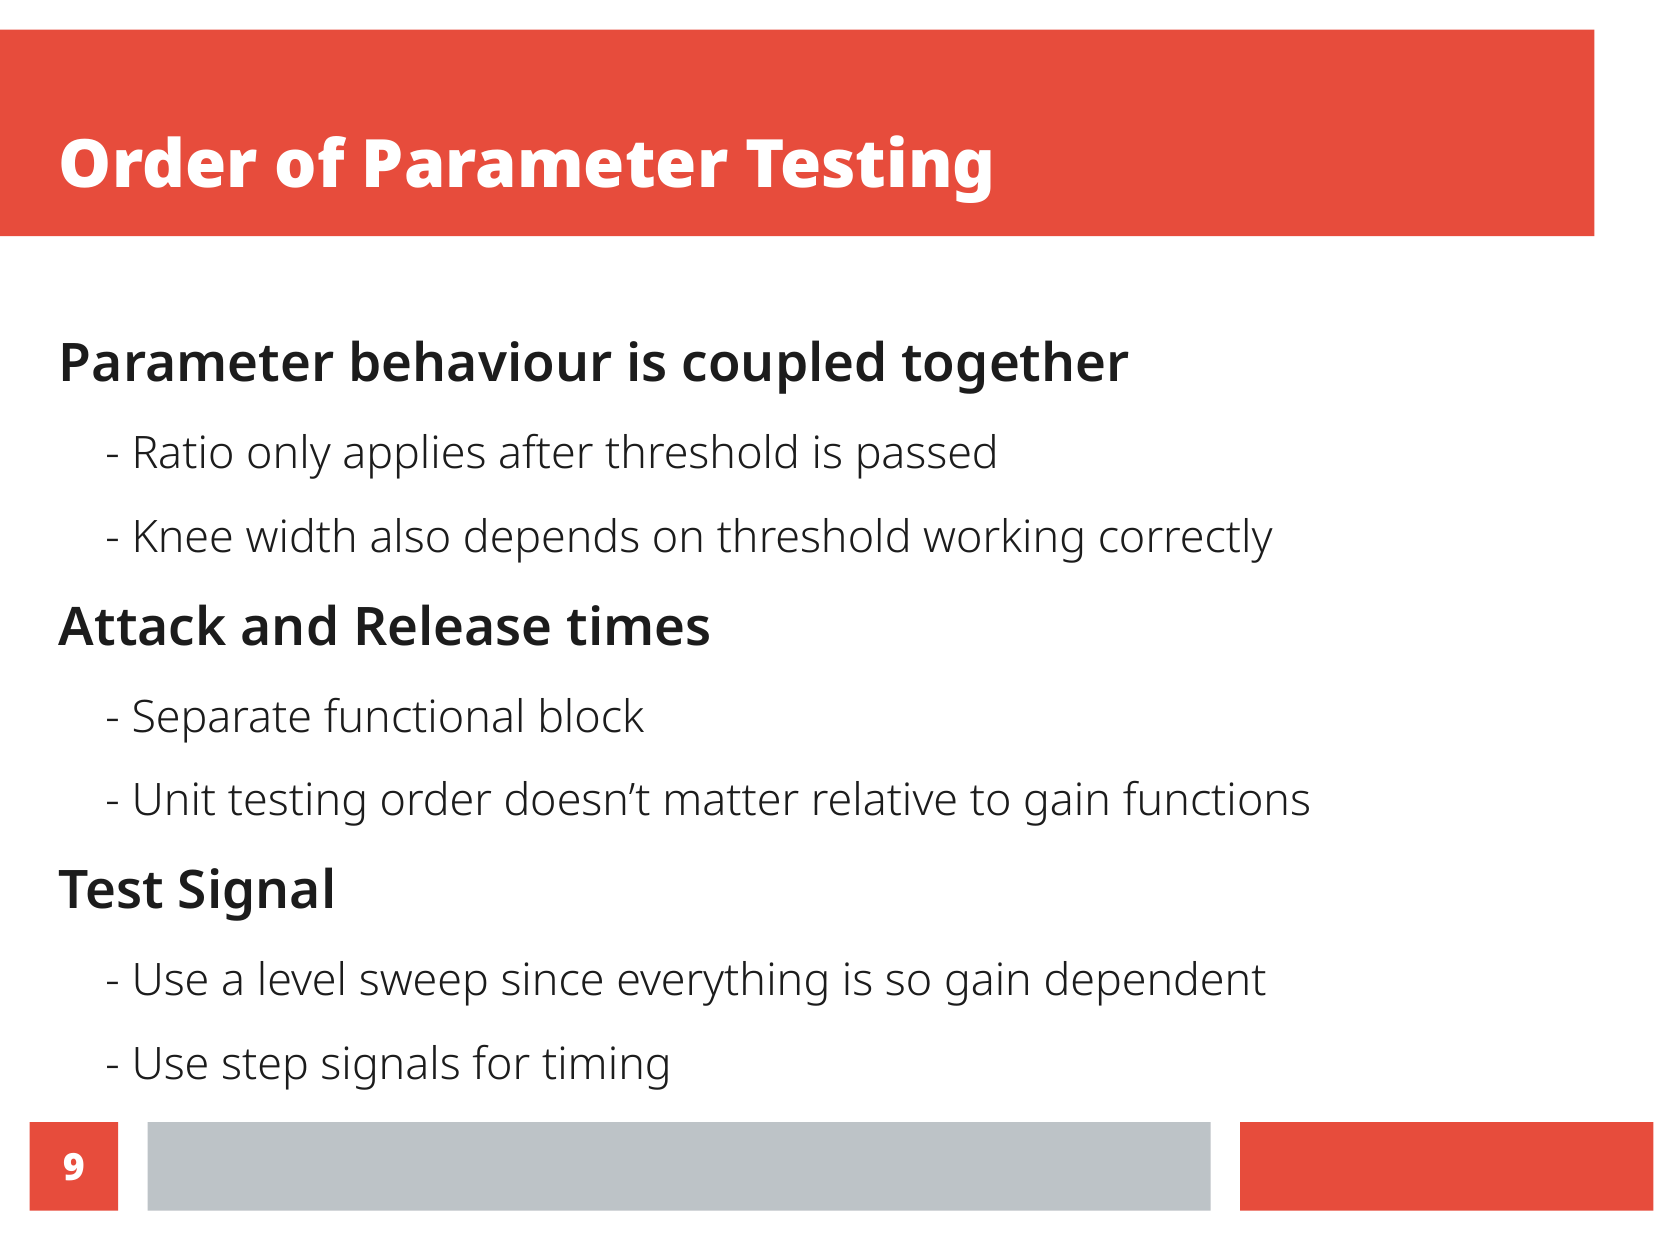

# Order of Parameter Testing
Parameter behaviour is coupled together
- Ratio only applies after threshold is passed
- Knee width also depends on threshold working correctly
Attack and Release times
- Separate functional block
- Unit testing order doesn’t matter relative to gain functions
Test Signal
- Use a level sweep since everything is so gain dependent
- Use step signals for timing
9